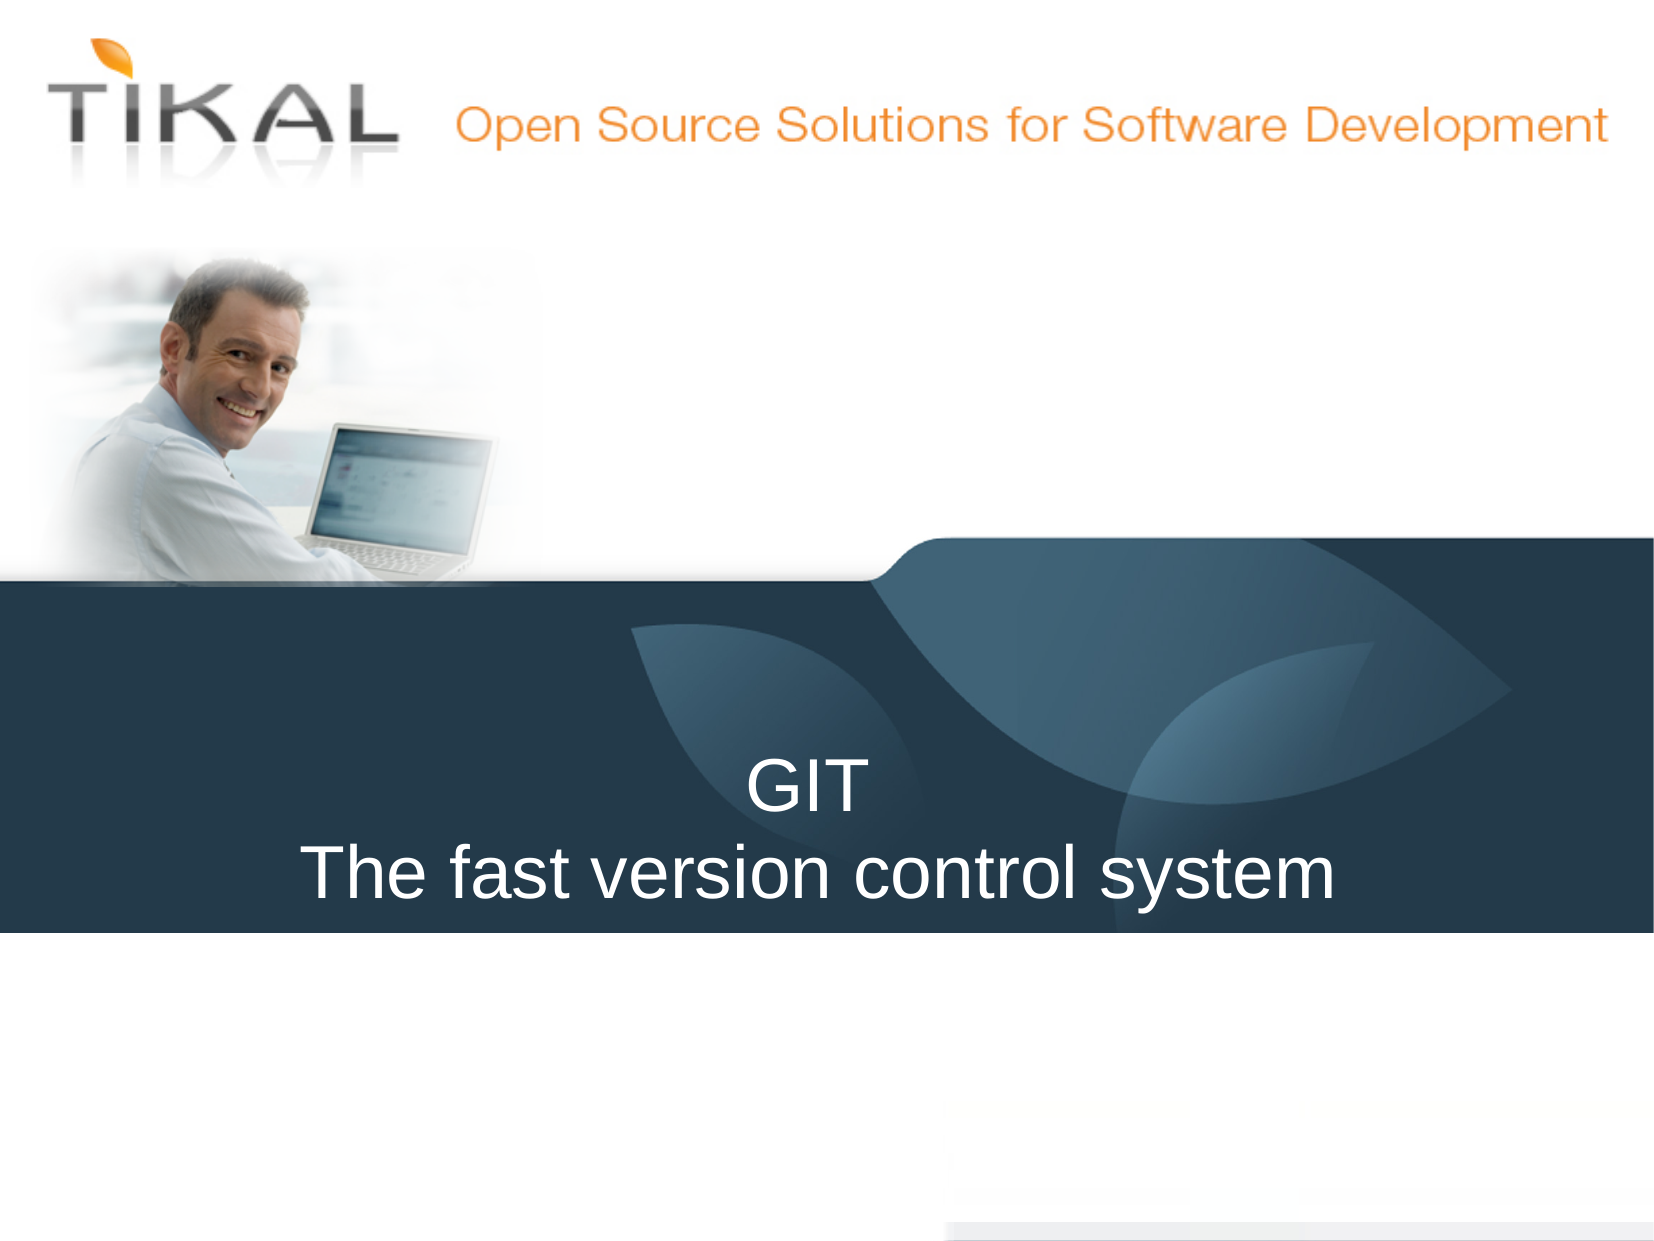

# GIT
The fast version control system